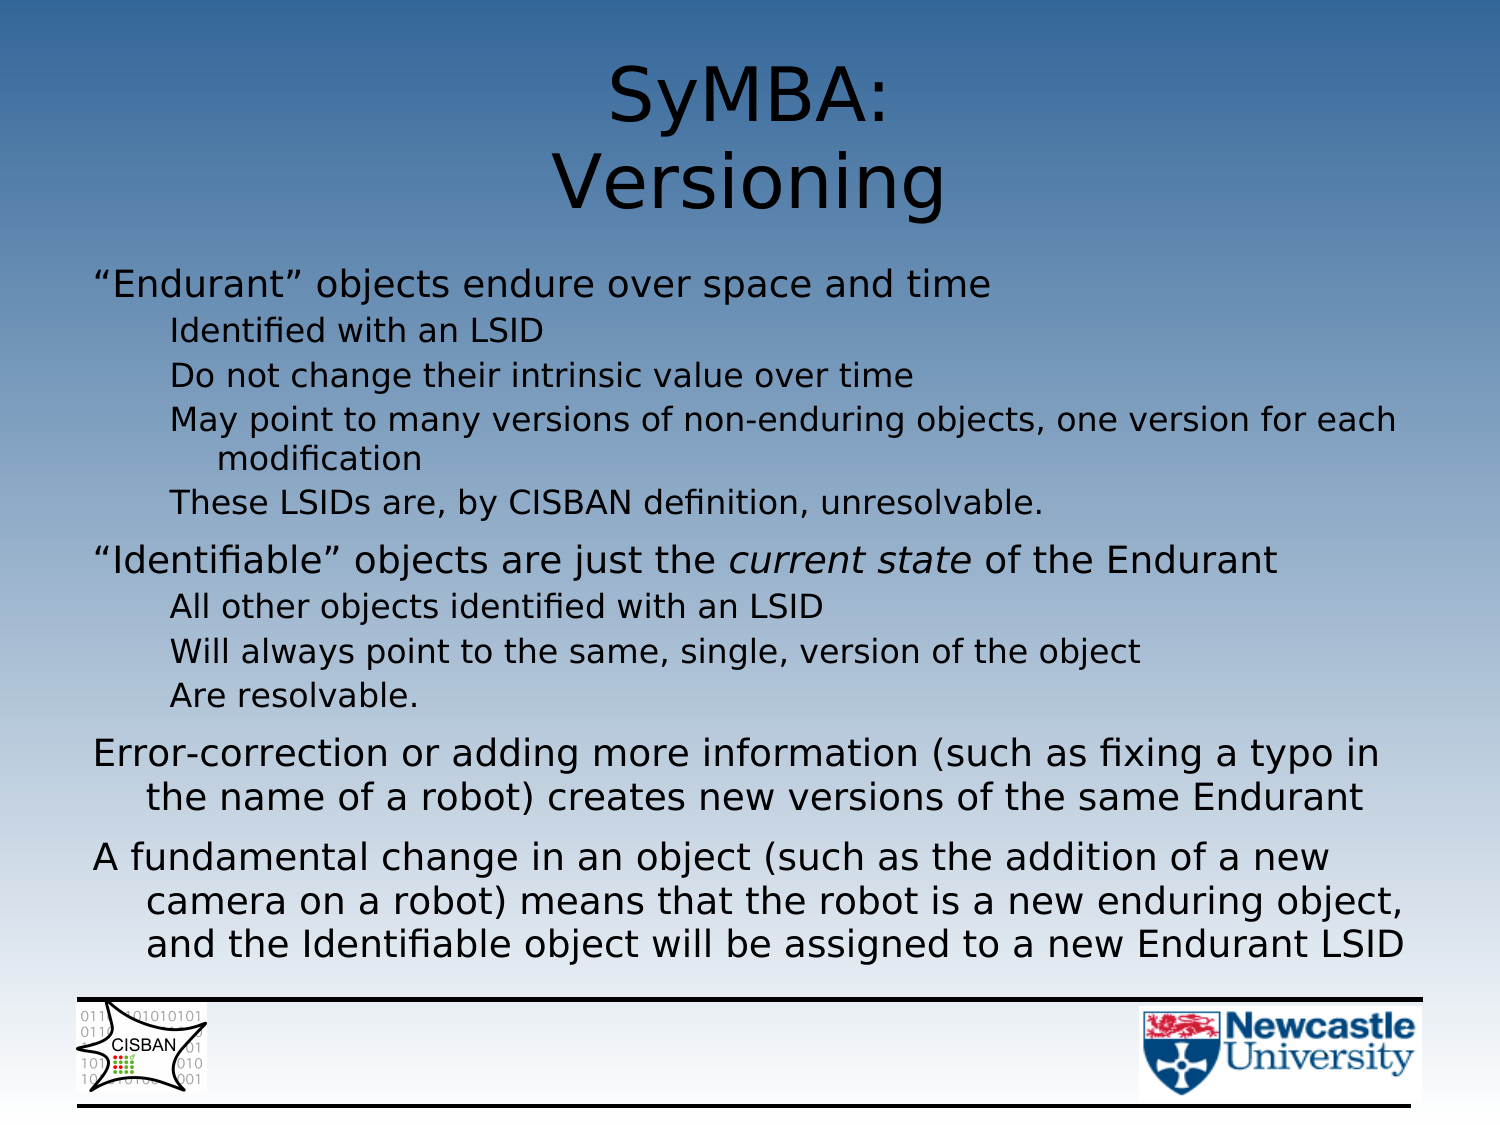

# SyMBA: Versioning
“Endurant” objects endure over space and time
Identified with an LSID
Do not change their intrinsic value over time
May point to many versions of non-enduring objects, one version for each modification
These LSIDs are, by CISBAN definition, unresolvable.
“Identifiable” objects are just the current state of the Endurant
All other objects identified with an LSID
Will always point to the same, single, version of the object
Are resolvable.
Error-correction or adding more information (such as fixing a typo in the name of a robot) creates new versions of the same Endurant
A fundamental change in an object (such as the addition of a new camera on a robot) means that the robot is a new enduring object, and the Identifiable object will be assigned to a new Endurant LSID